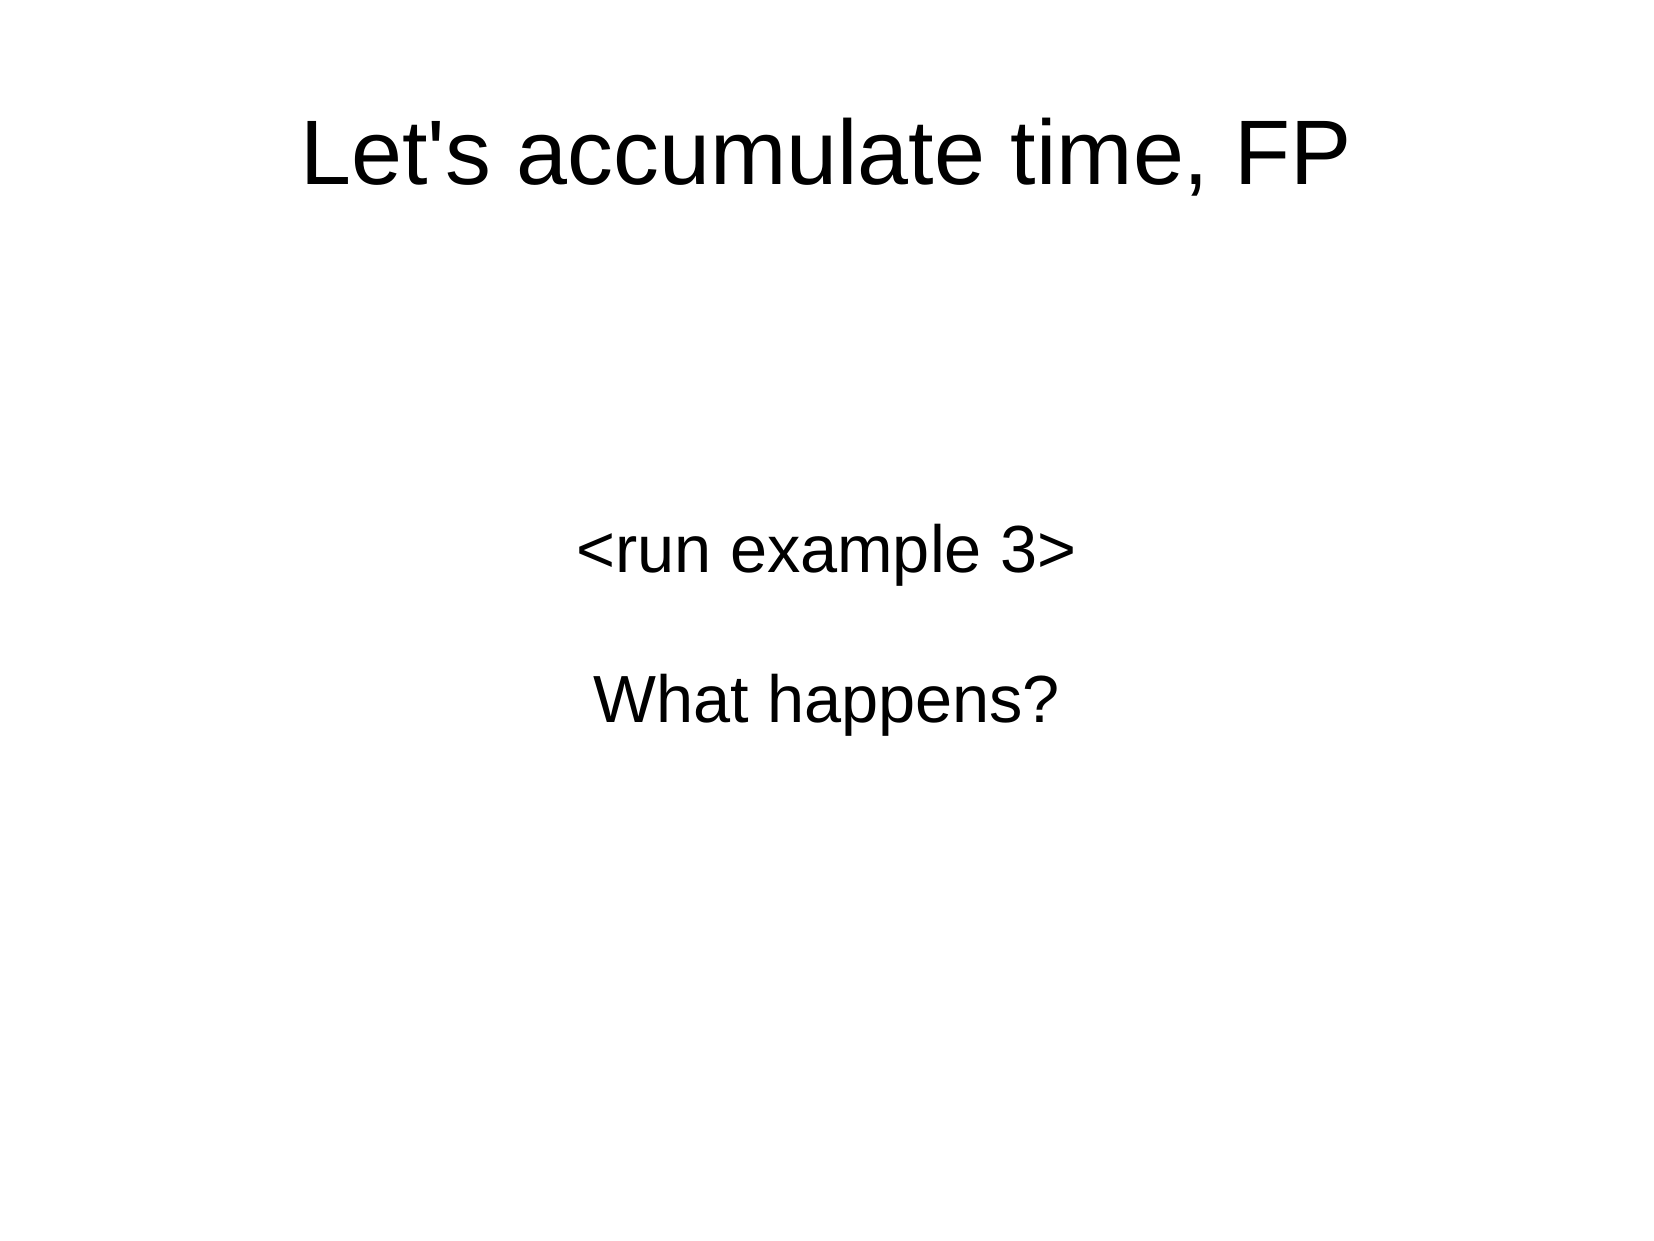

# Let's accumulate time, FP
<run example 3>
What happens?